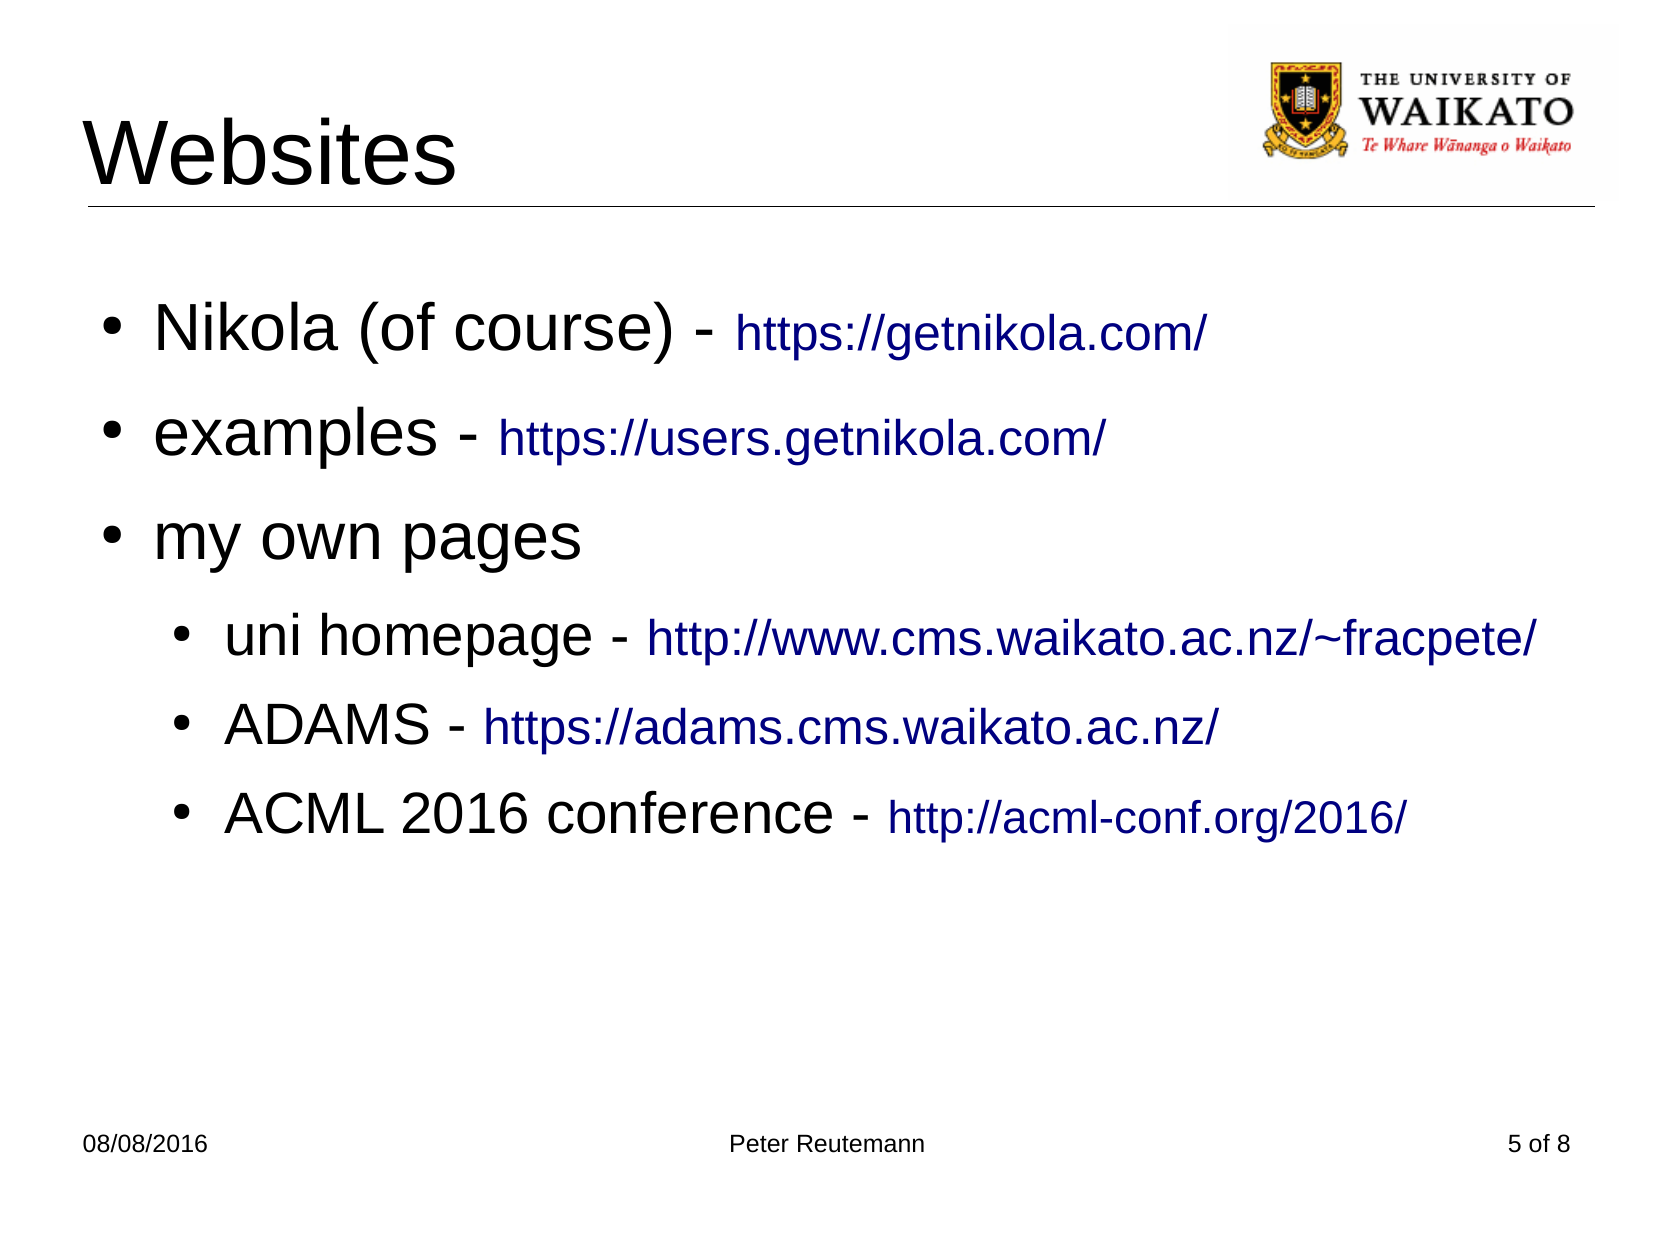

# Websites
Nikola (of course) - https://getnikola.com/
examples - https://users.getnikola.com/
my own pages
uni homepage - http://www.cms.waikato.ac.nz/~fracpete/
ADAMS - https://adams.cms.waikato.ac.nz/
ACML 2016 conference - http://acml-conf.org/2016/
08/08/2016
Peter Reutemann
5